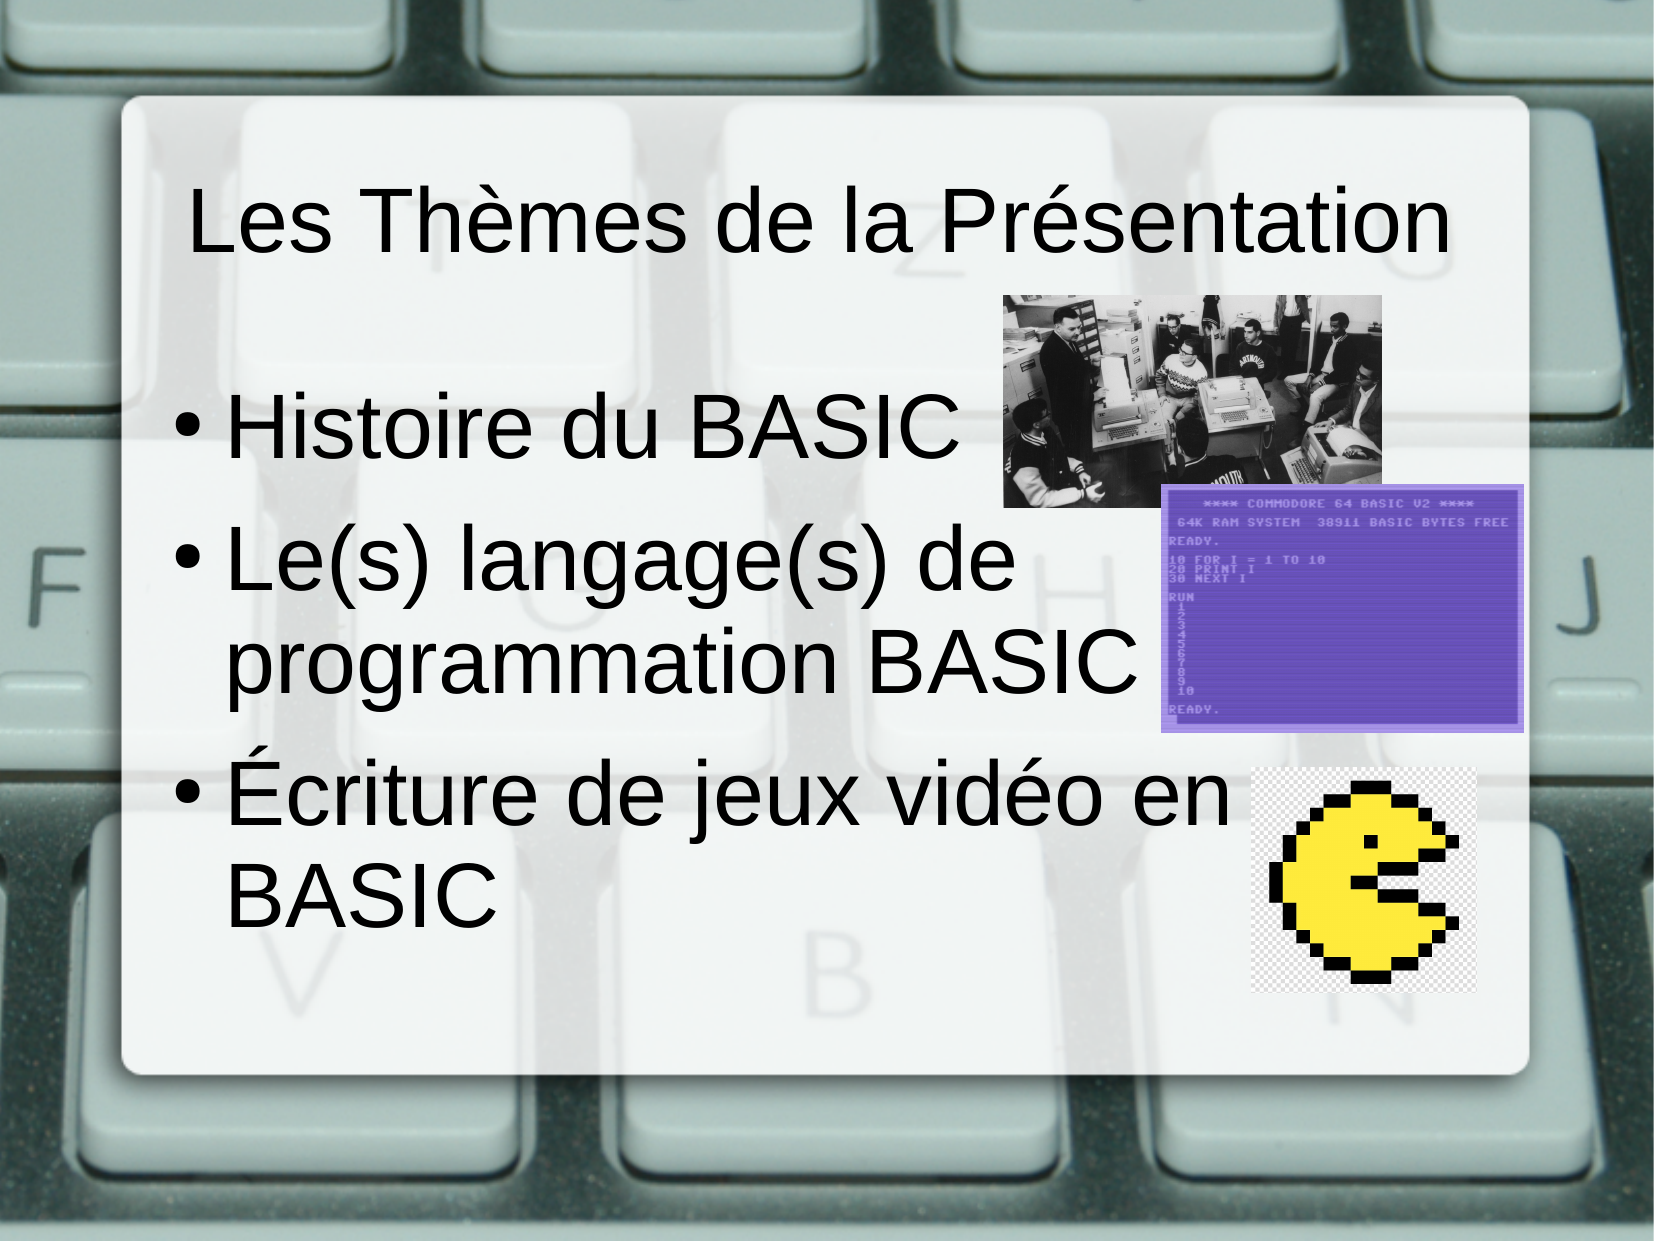

# Les Thèmes de la Présentation
Histoire du BASIC
Le(s) langage(s) de programmation BASIC
Écriture de jeux vidéo en BASIC